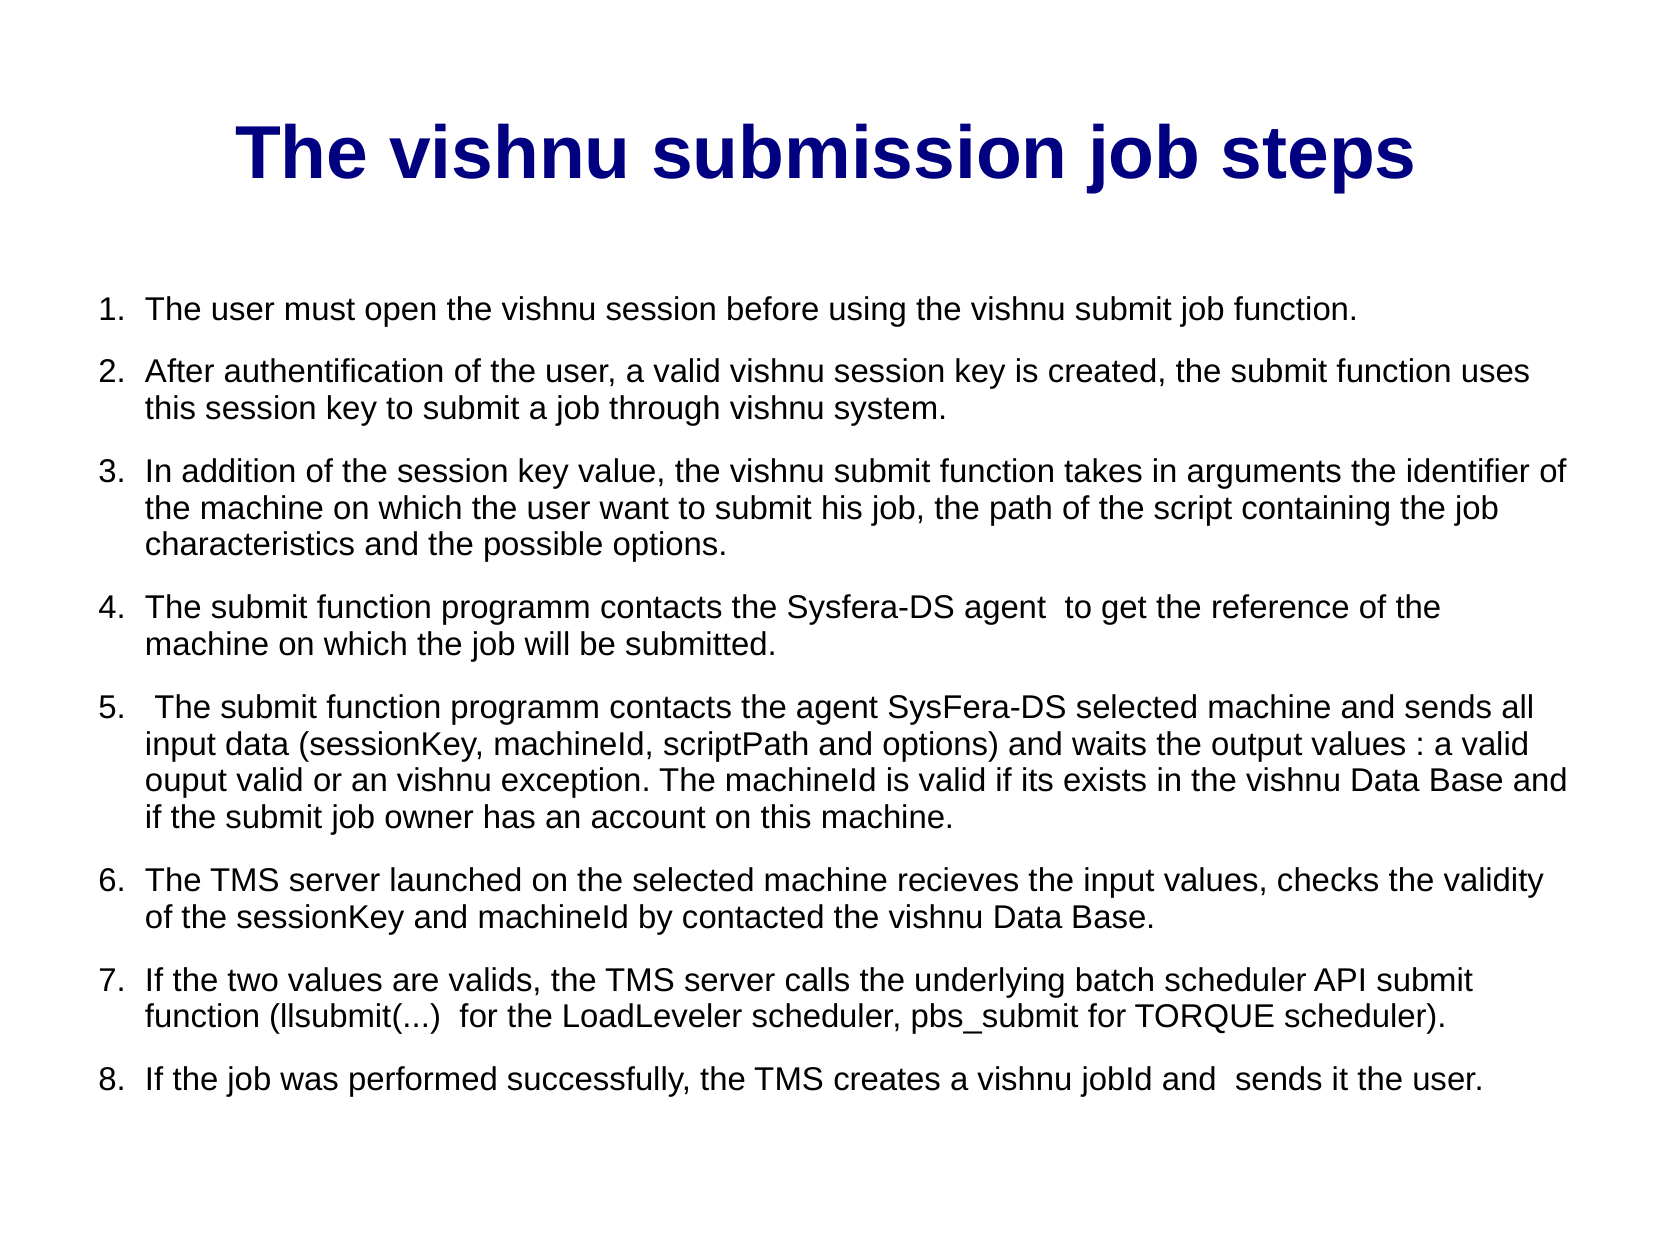

# The vishnu submission job steps
The user must open the vishnu session before using the vishnu submit job function.
After authentification of the user, a valid vishnu session key is created, the submit function uses this session key to submit a job through vishnu system.
In addition of the session key value, the vishnu submit function takes in arguments the identifier of the machine on which the user want to submit his job, the path of the script containing the job characteristics and the possible options.
The submit function programm contacts the Sysfera-DS agent to get the reference of the machine on which the job will be submitted.
 The submit function programm contacts the agent SysFera-DS selected machine and sends all input data (sessionKey, machineId, scriptPath and options) and waits the output values : a valid ouput valid or an vishnu exception. The machineId is valid if its exists in the vishnu Data Base and if the submit job owner has an account on this machine.
The TMS server launched on the selected machine recieves the input values, checks the validity of the sessionKey and machineId by contacted the vishnu Data Base.
If the two values are valids, the TMS server calls the underlying batch scheduler API submit function (llsubmit(...) for the LoadLeveler scheduler, pbs_submit for TORQUE scheduler).
If the job was performed successfully, the TMS creates a vishnu jobId and sends it the user.